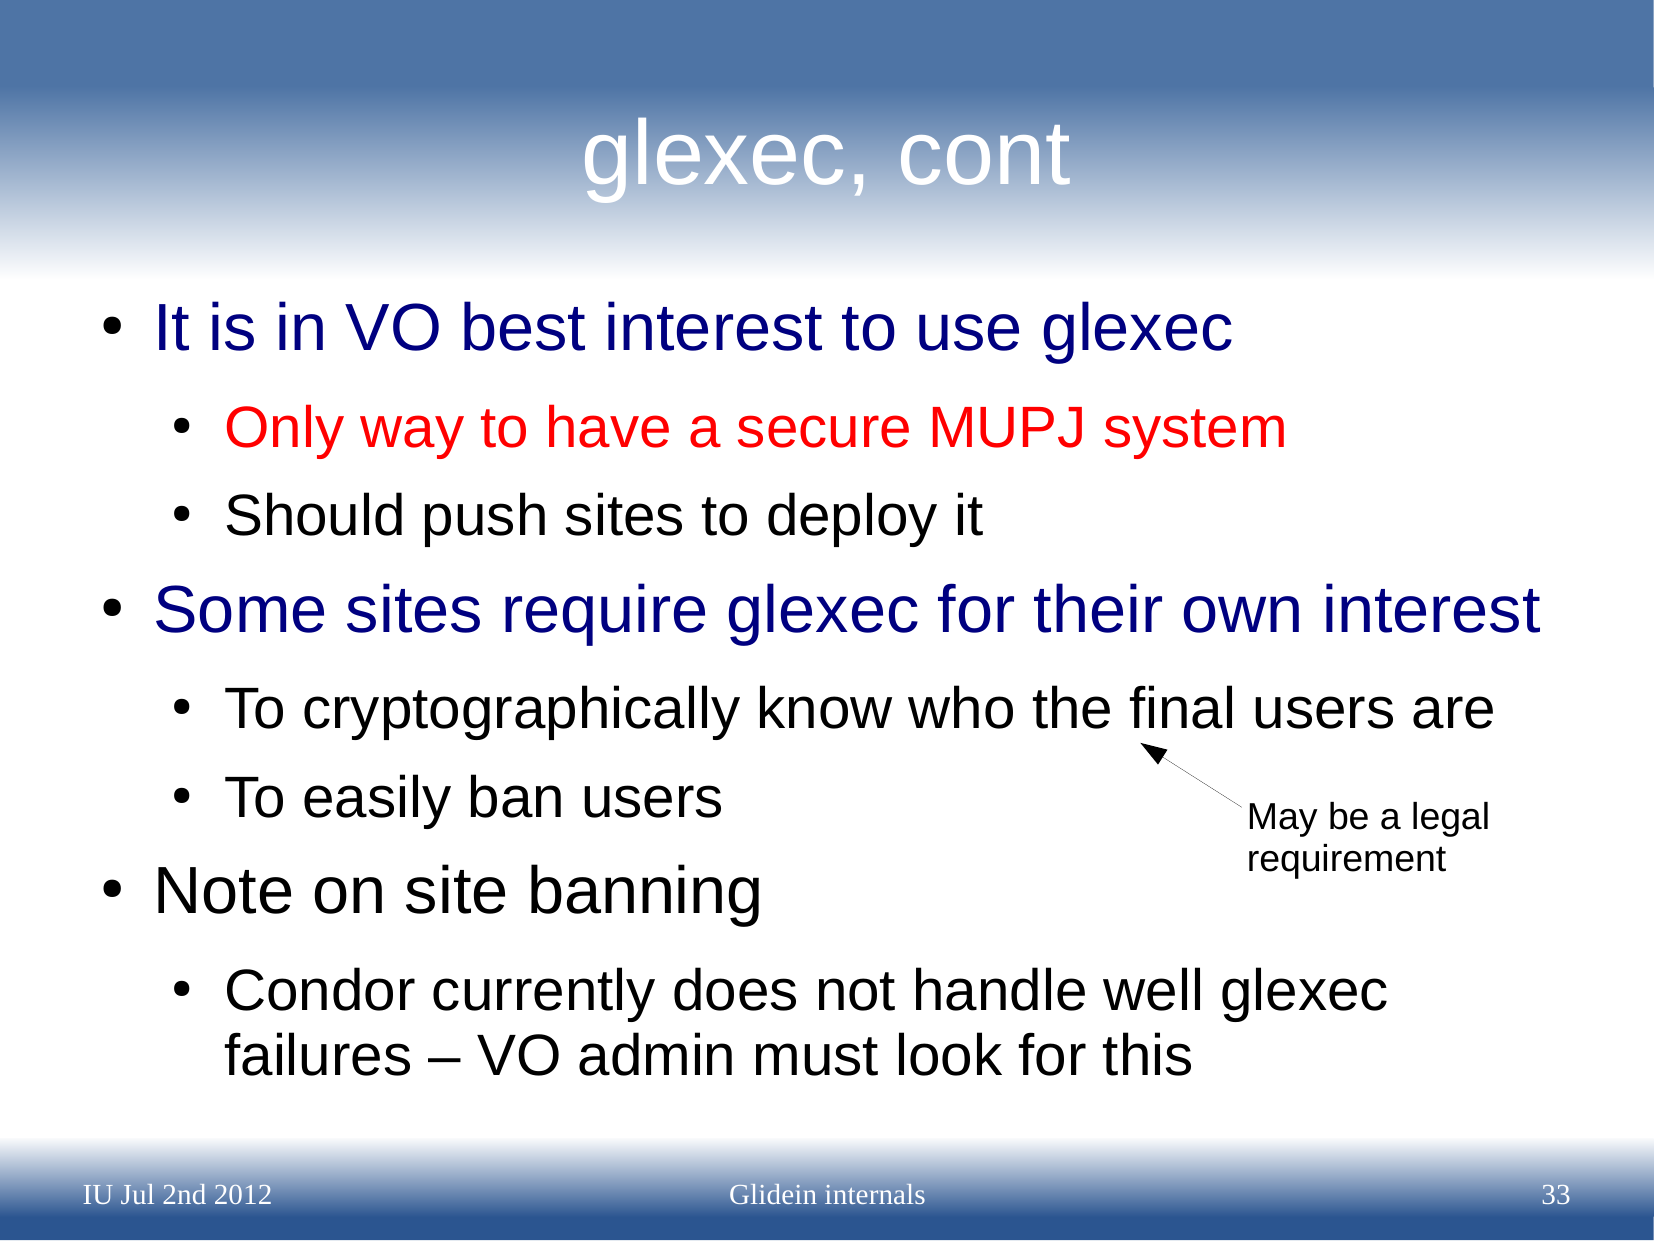

# glexec, cont
It is in VO best interest to use glexec
Only way to have a secure MUPJ system
Should push sites to deploy it
Some sites require glexec for their own interest
To cryptographically know who the final users are
To easily ban users
Note on site banning
Condor currently does not handle well glexec failures – VO admin must look for this
May be a legal
requirement
IU Jul 2nd 2012
Glidein internals
33